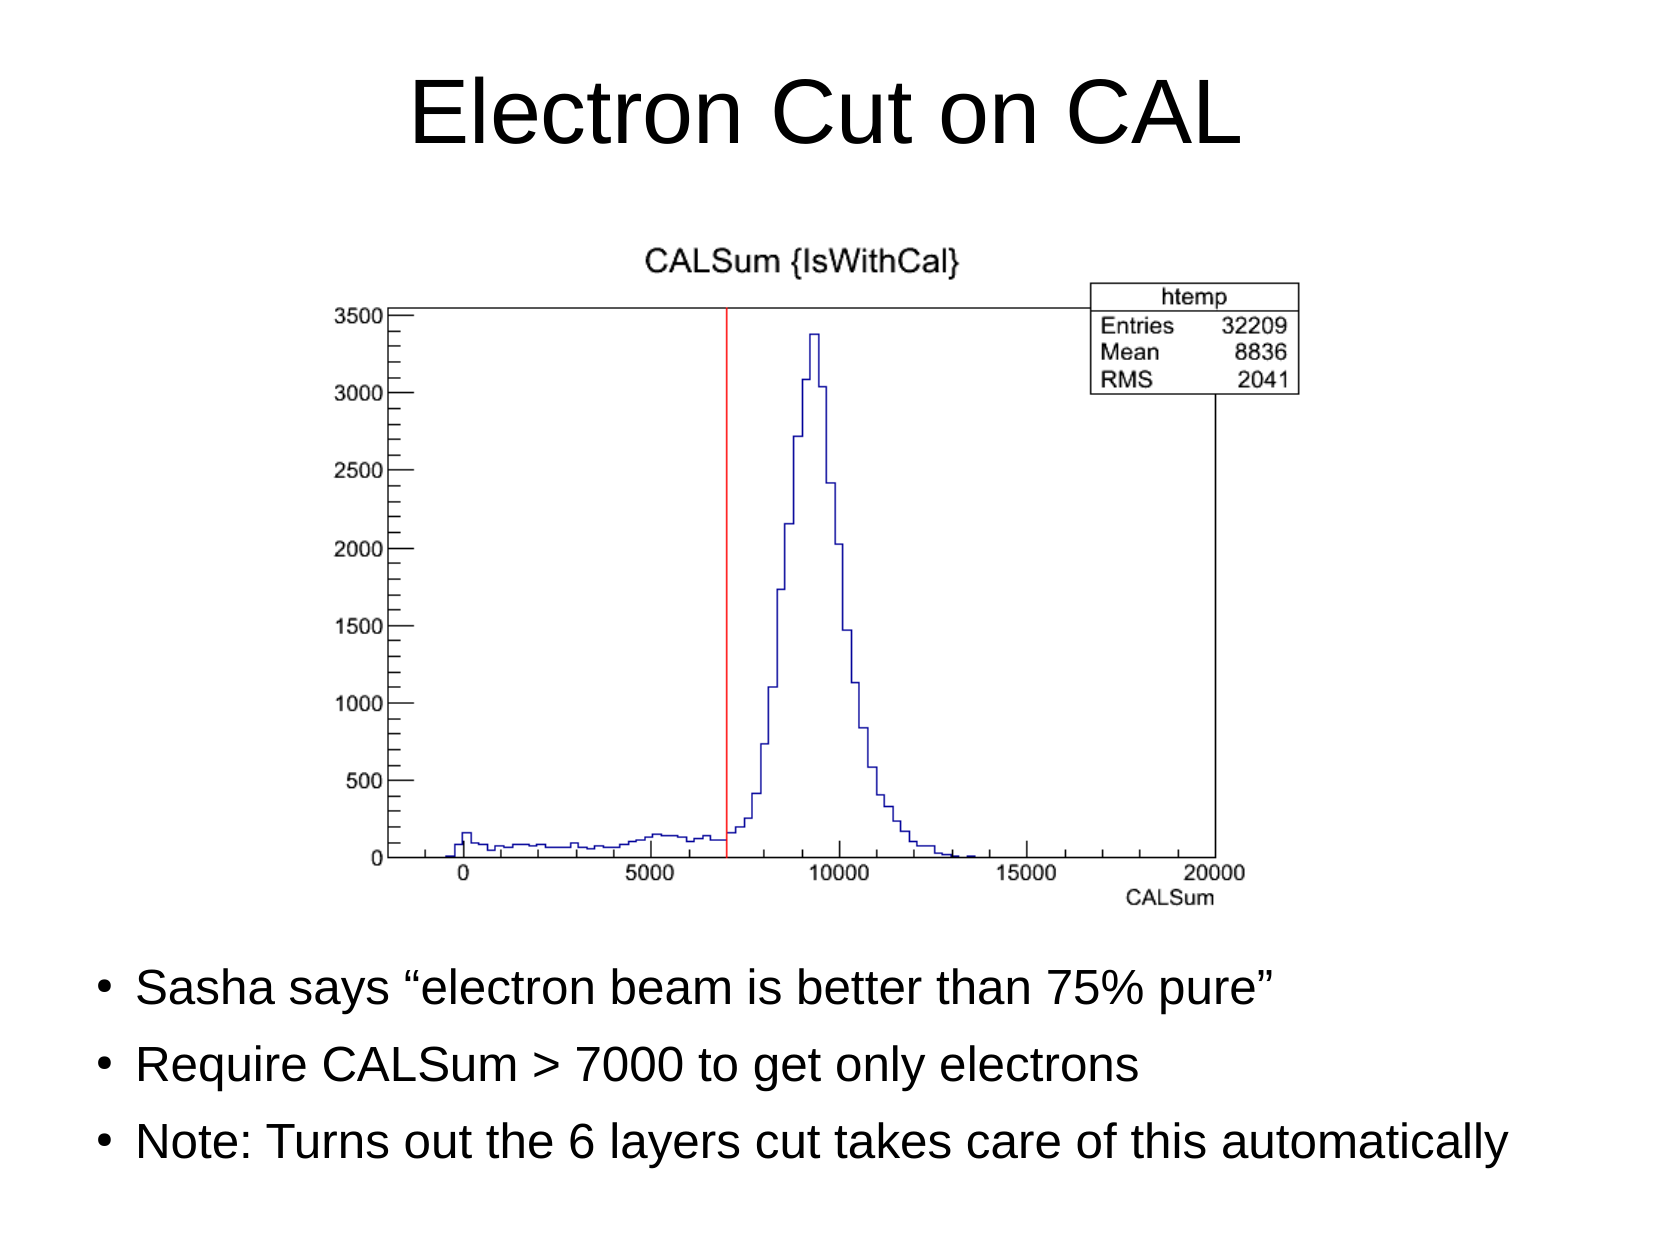

# Electron Cut on CAL
Sasha says “electron beam is better than 75% pure”
Require CALSum > 7000 to get only electrons
Note: Turns out the 6 layers cut takes care of this automatically